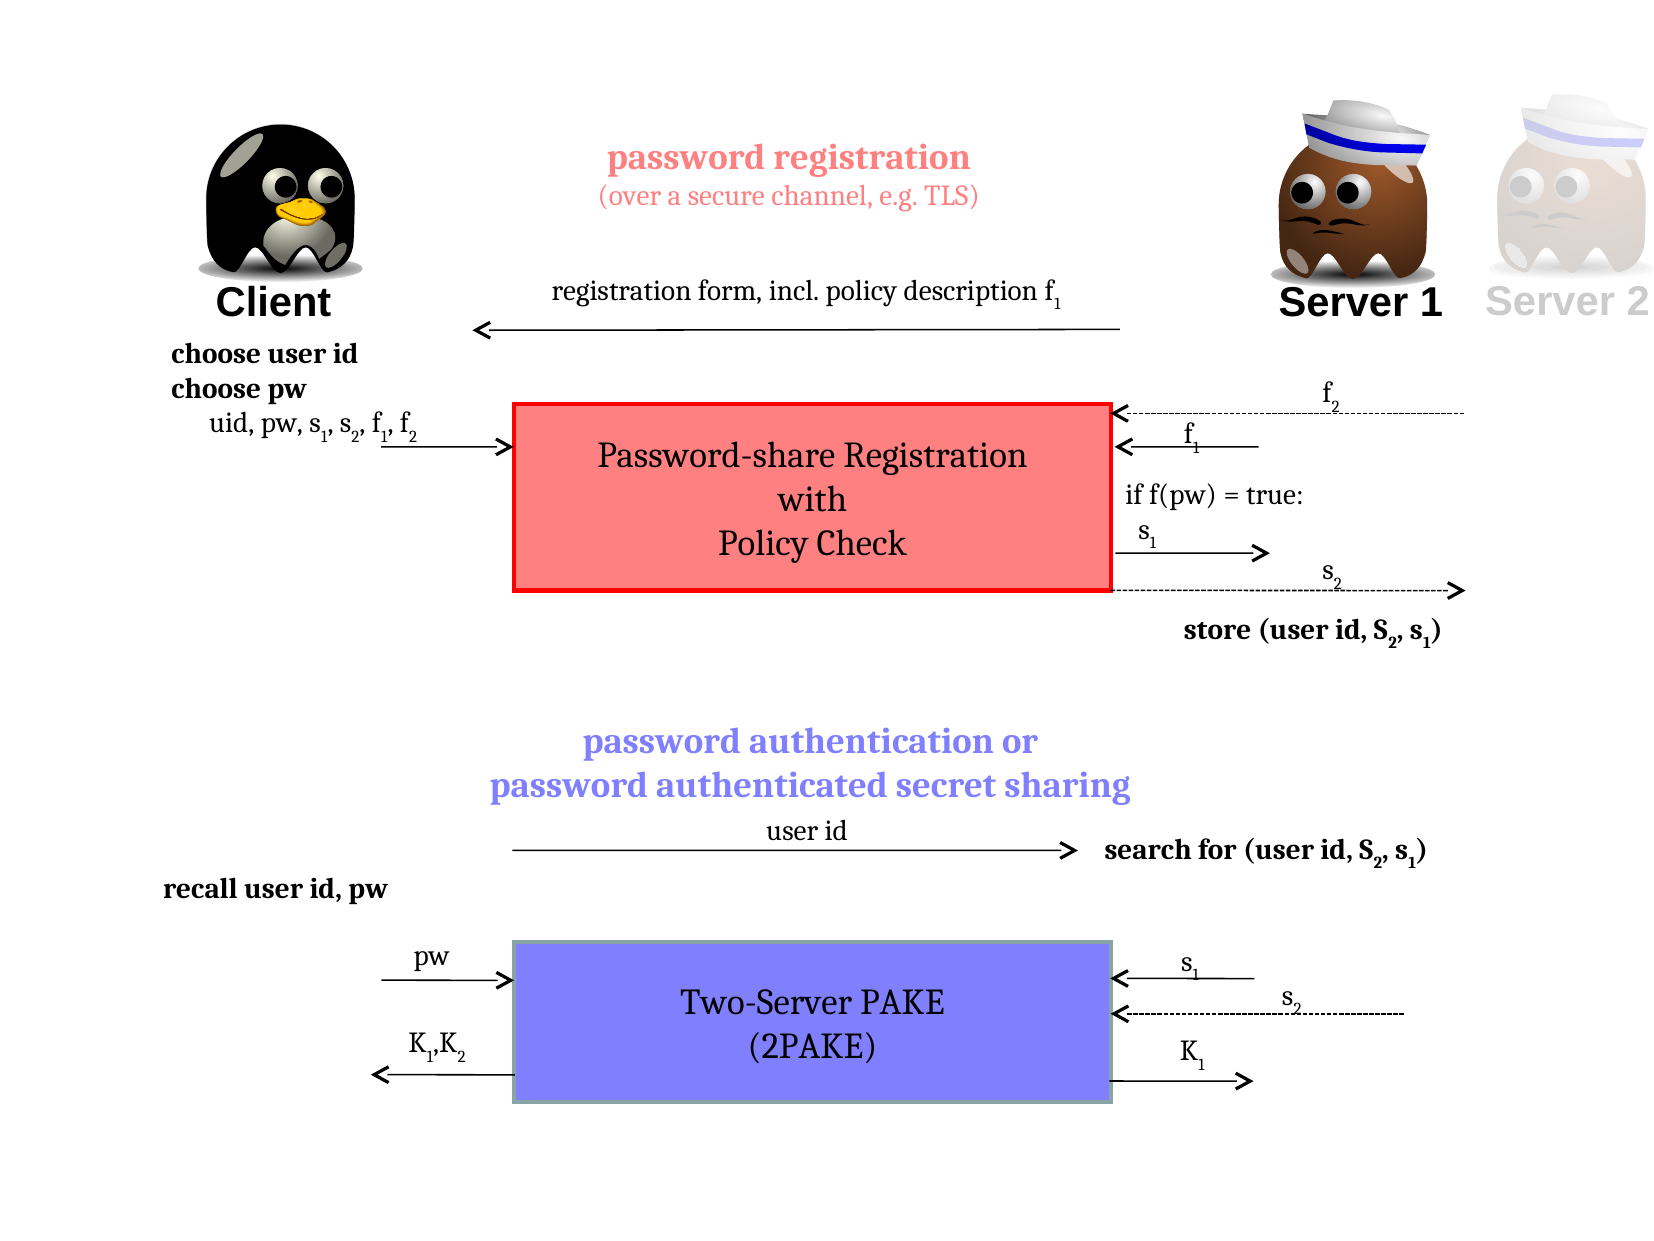

password registration
(over a secure channel, e.g. TLS)
registration form, incl. policy description f1
Server 2
Client
Server 1
choose user id
choose pw
f2
uid, pw, s1, s2, f1, f2
Password-share Registration
with
Policy Check
f1
if f(pw) = true:
 s1
s2
store (user id, S2, s1)
password authentication or
password authenticated secret sharing
user id
search for (user id, S2, s1)
recall user id, pw
pw
s1
Two-Server PAKE
(2PAKE)
s2
K1,K2
K1